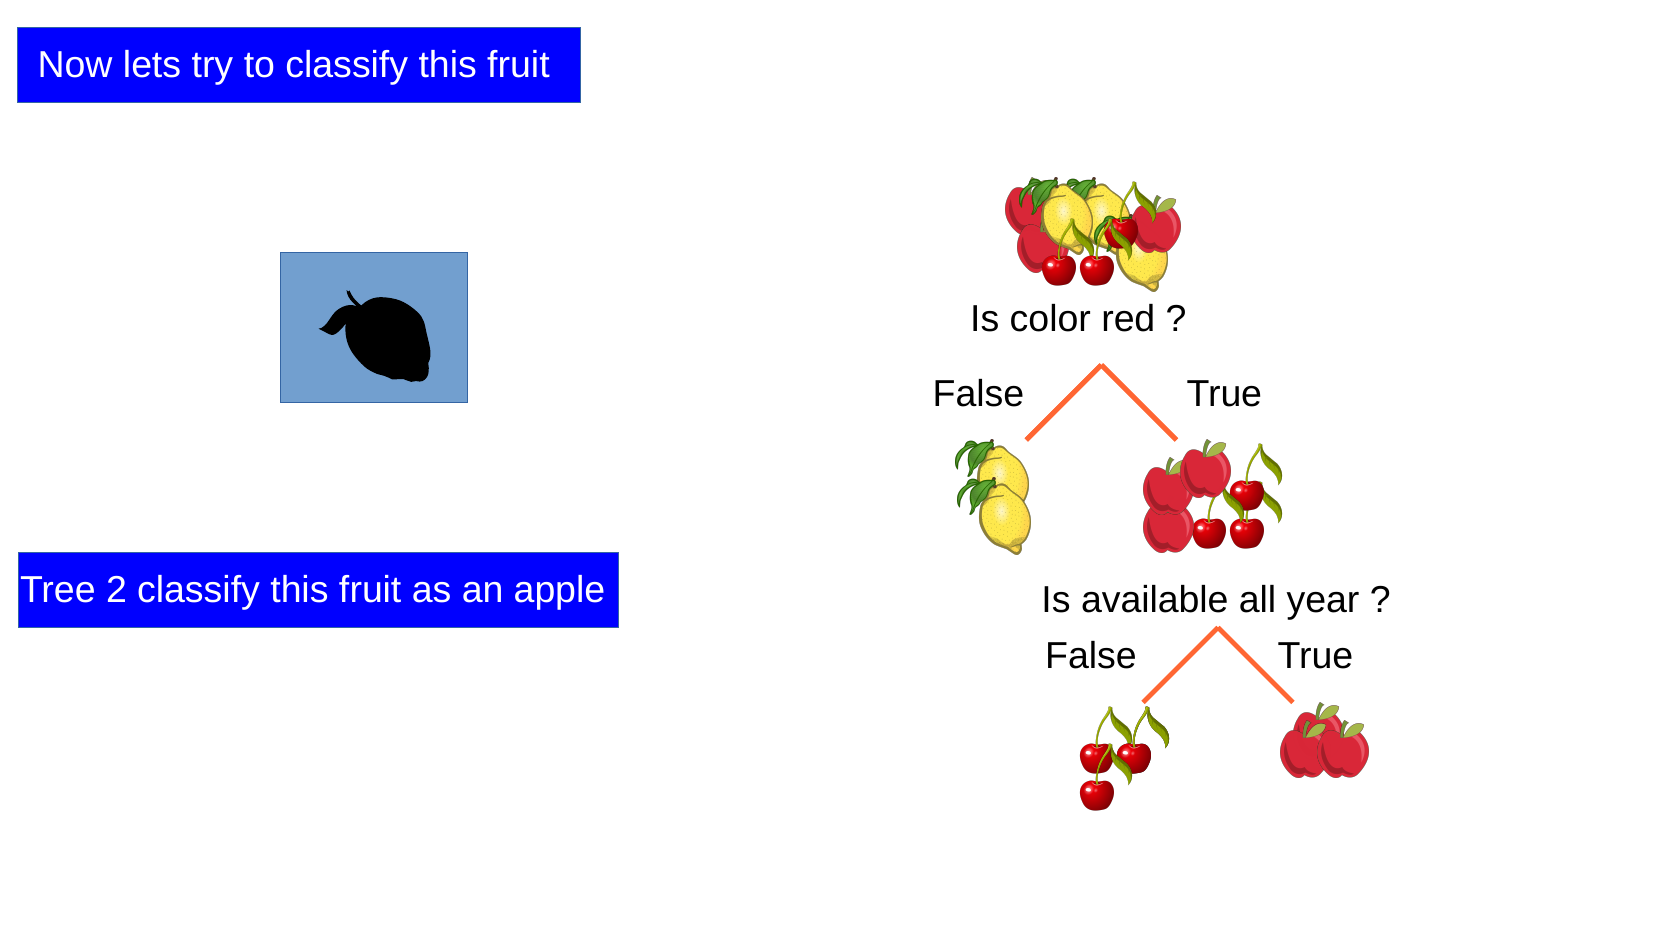

Now lets try to classify this fruit
Is color red ?
False
True
Tree 2 classify this fruit as an apple
Is available all year ?
False
True